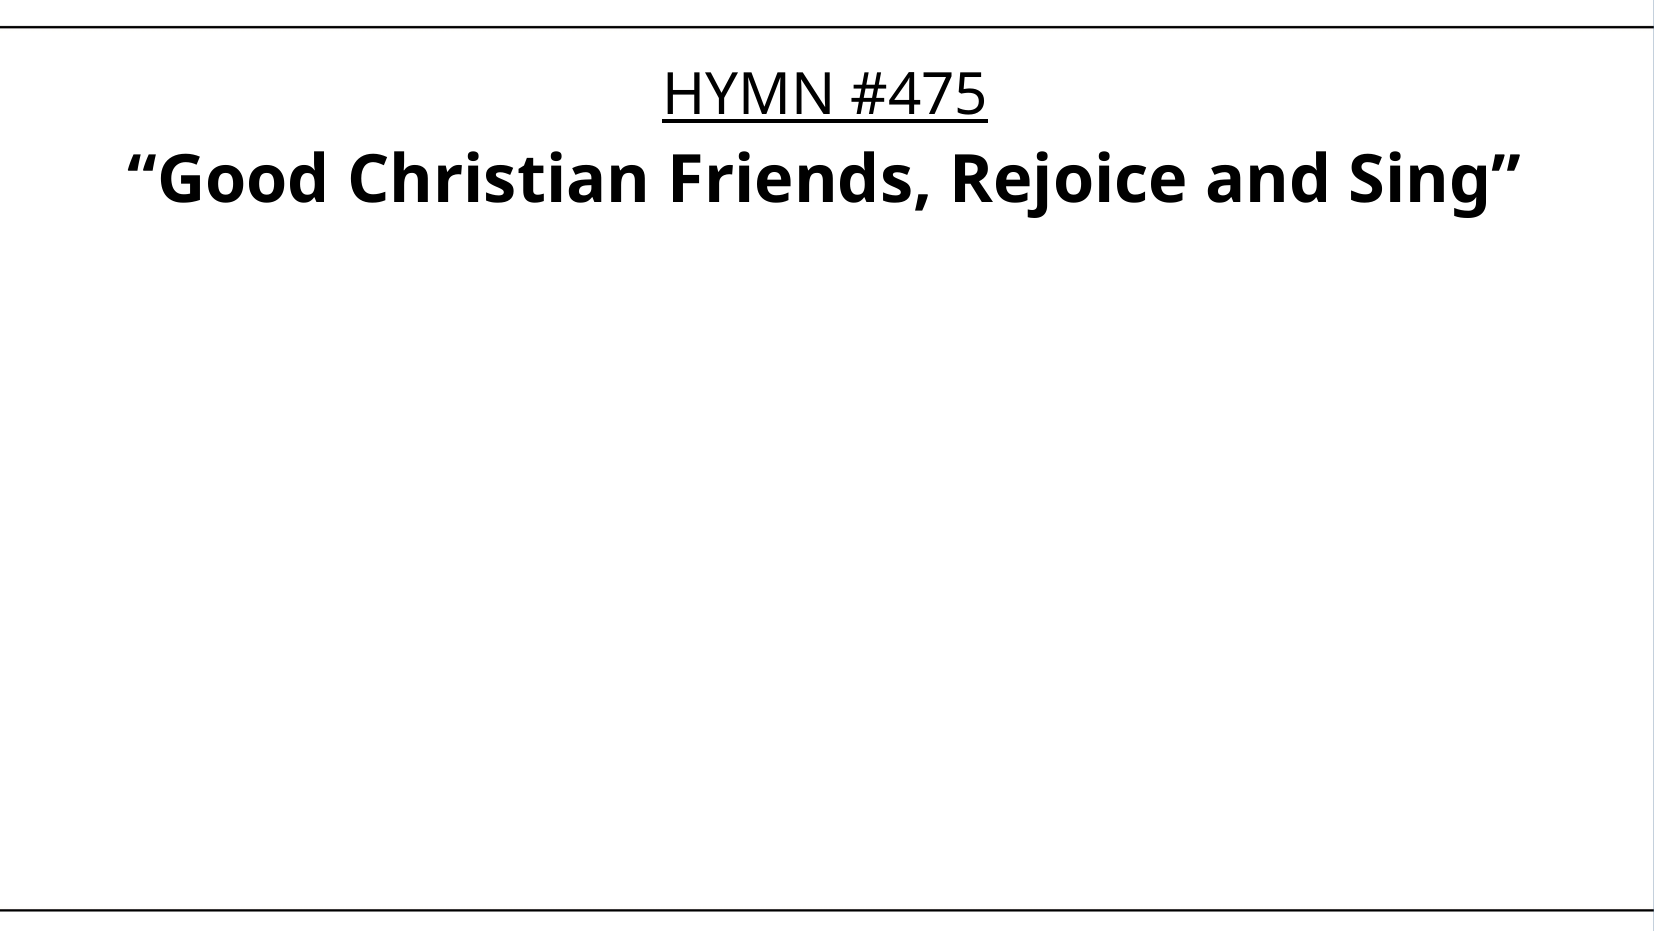

HYMN #475
“Good Christian Friends, Rejoice and Sing”